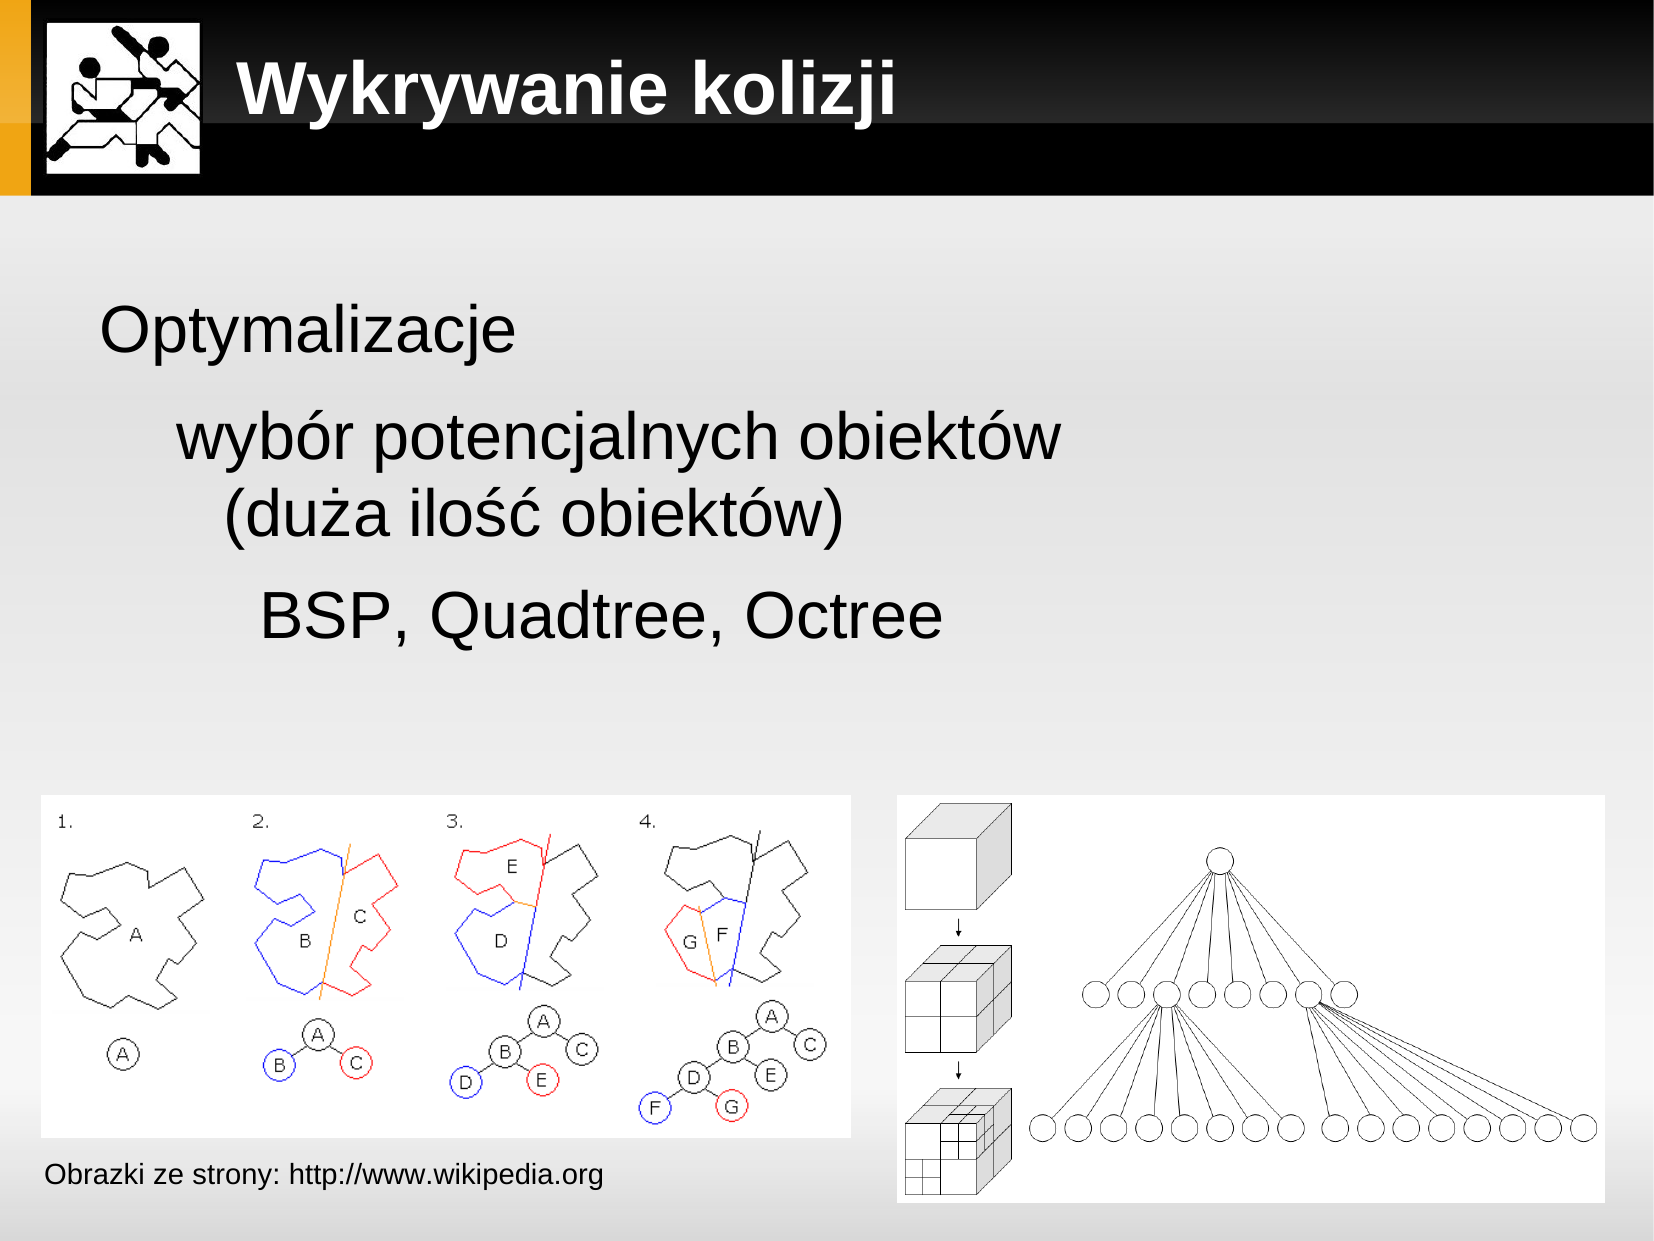

Wykrywanie kolizji
Optymalizacje
wybór potencjalnych obiektów
(duża ilość obiektów)
BSP, Quadtree, Octree
Obrazki ze strony: http://www.wikipedia.org